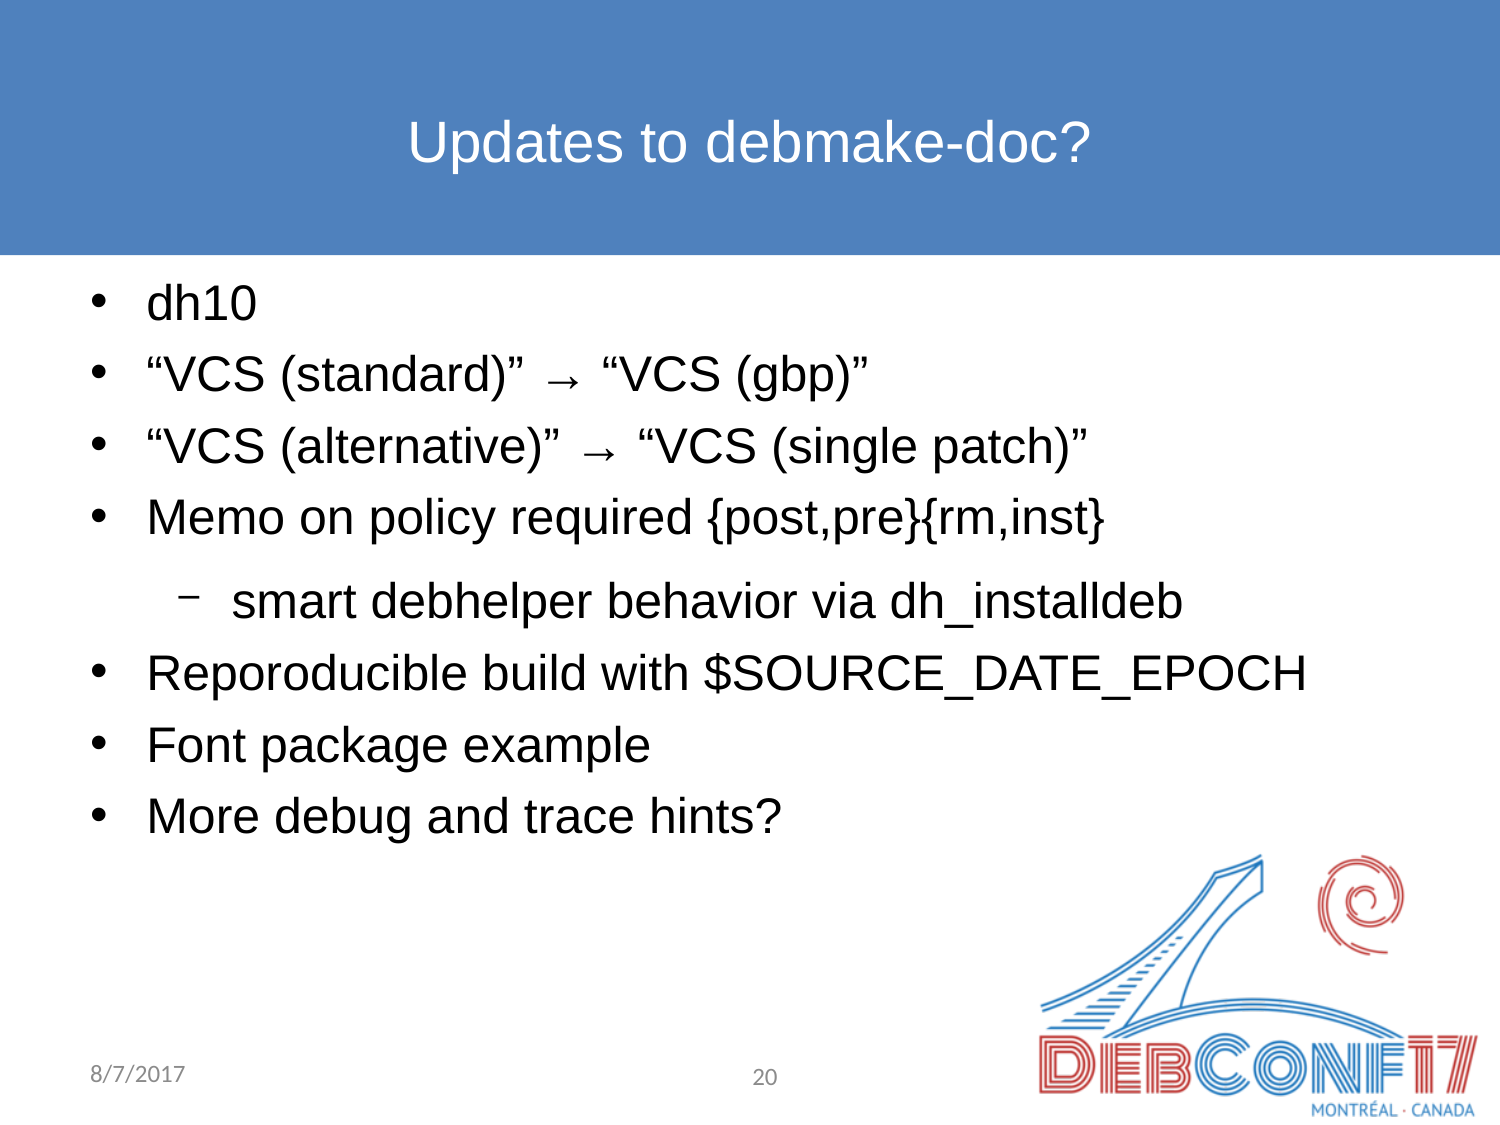

# Updates to debmake-doc?
dh10
“VCS (standard)” → “VCS (gbp)”
“VCS (alternative)” → “VCS (single patch)”
Memo on policy required {post,pre}{rm,inst}
smart debhelper behavior via dh_installdeb
Reporoducible build with $SOURCE_DATE_EPOCH
Font package example
More debug and trace hints?
8/7/2017